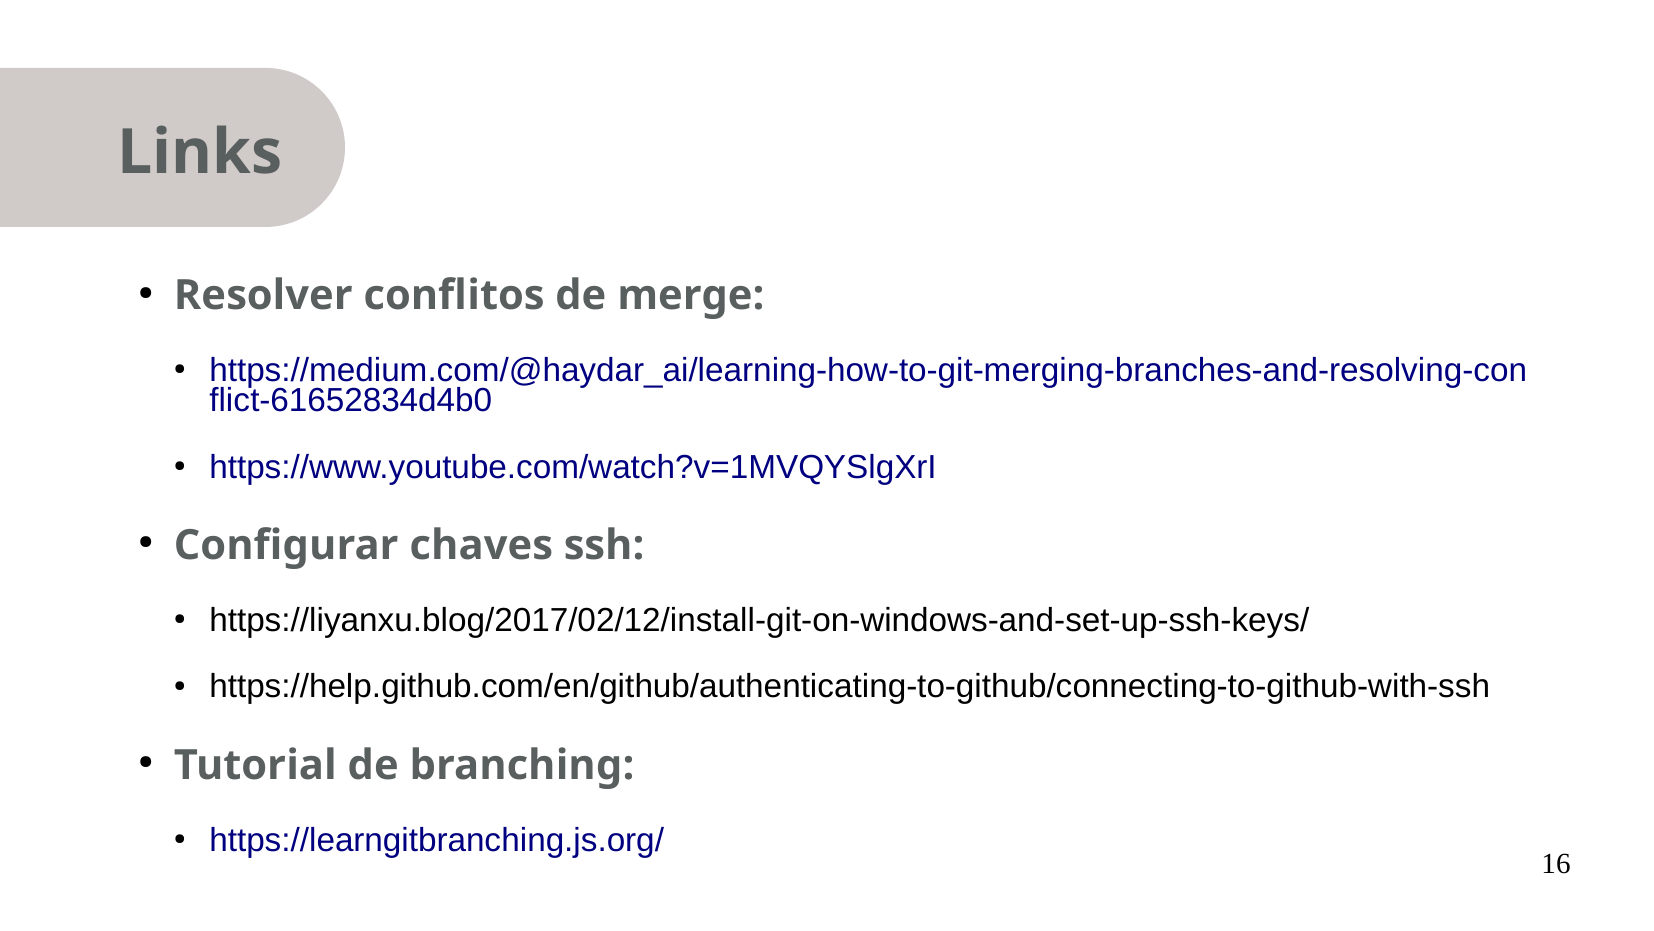

# Git
 Links
Resolver conflitos de merge:
https://medium.com/@haydar_ai/learning-how-to-git-merging-branches-and-resolving-conflict-61652834d4b0
https://www.youtube.com/watch?v=1MVQYSlgXrI
Configurar chaves ssh:
https://liyanxu.blog/2017/02/12/install-git-on-windows-and-set-up-ssh-keys/
https://help.github.com/en/github/authenticating-to-github/connecting-to-github-with-ssh
Tutorial de branching:
https://learngitbranching.js.org/
16